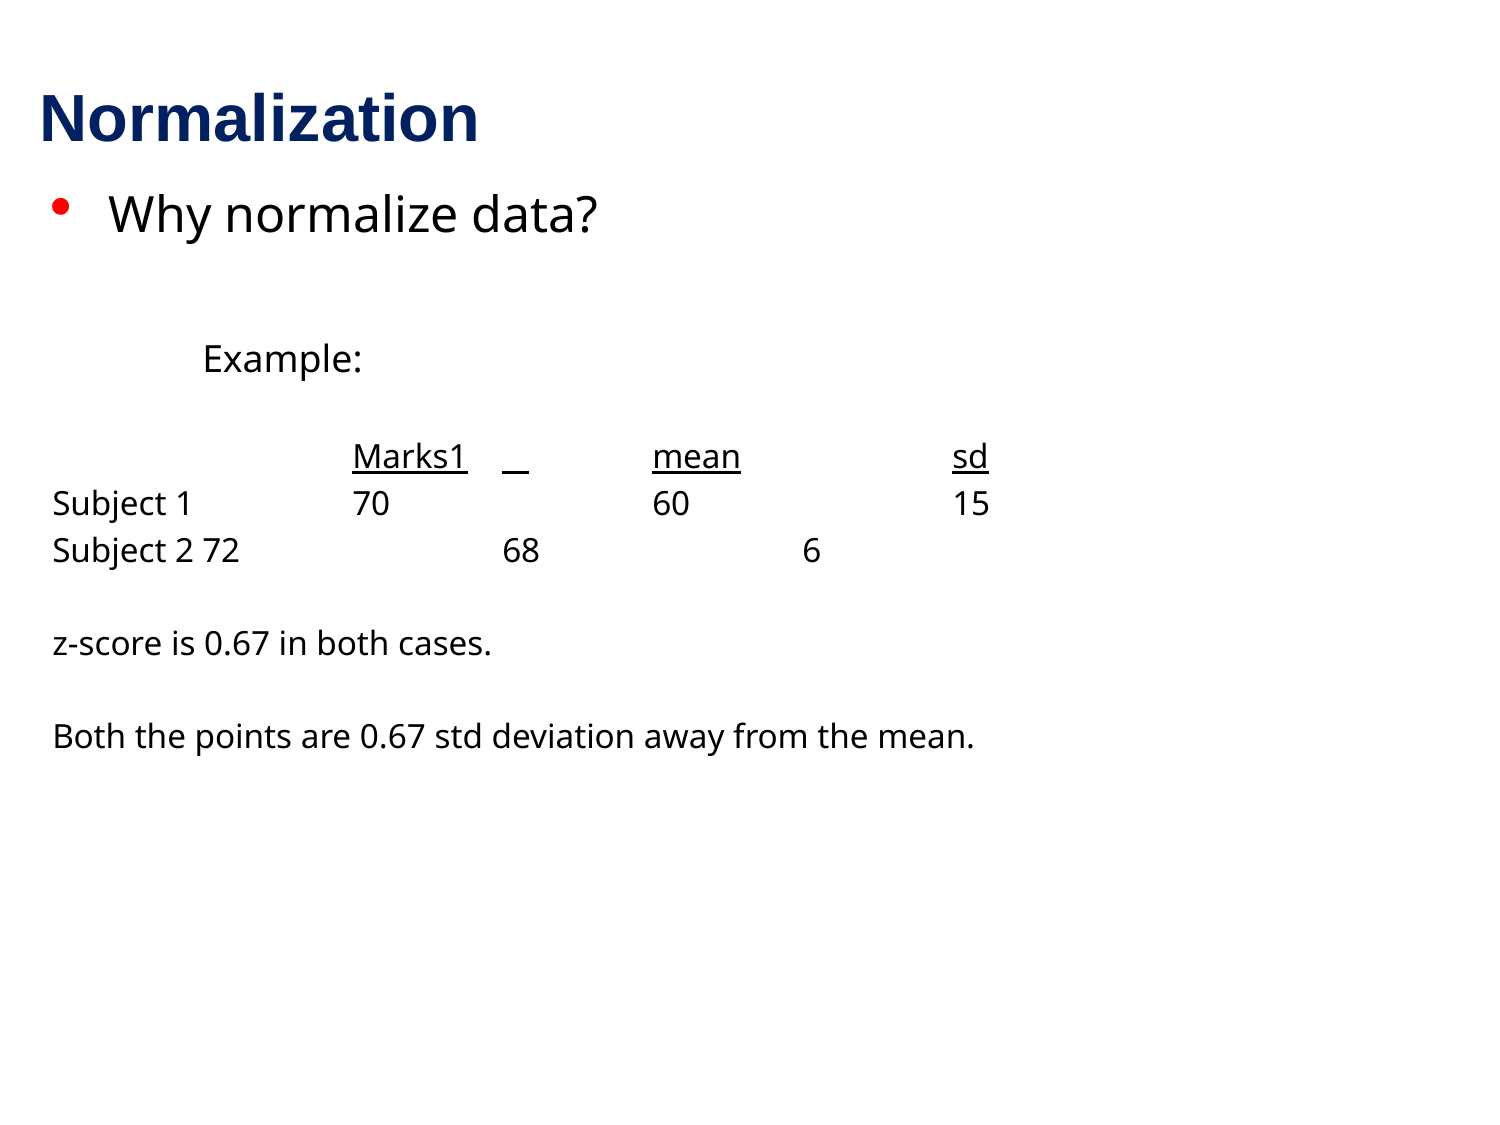

# Normalization
Why normalize data?
	Example:
		Marks1	 	mean		sd
Subject 1 	70		60		15
Subject 2	72		68		6
z-score is 0.67 in both cases.
Both the points are 0.67 std deviation away from the mean.